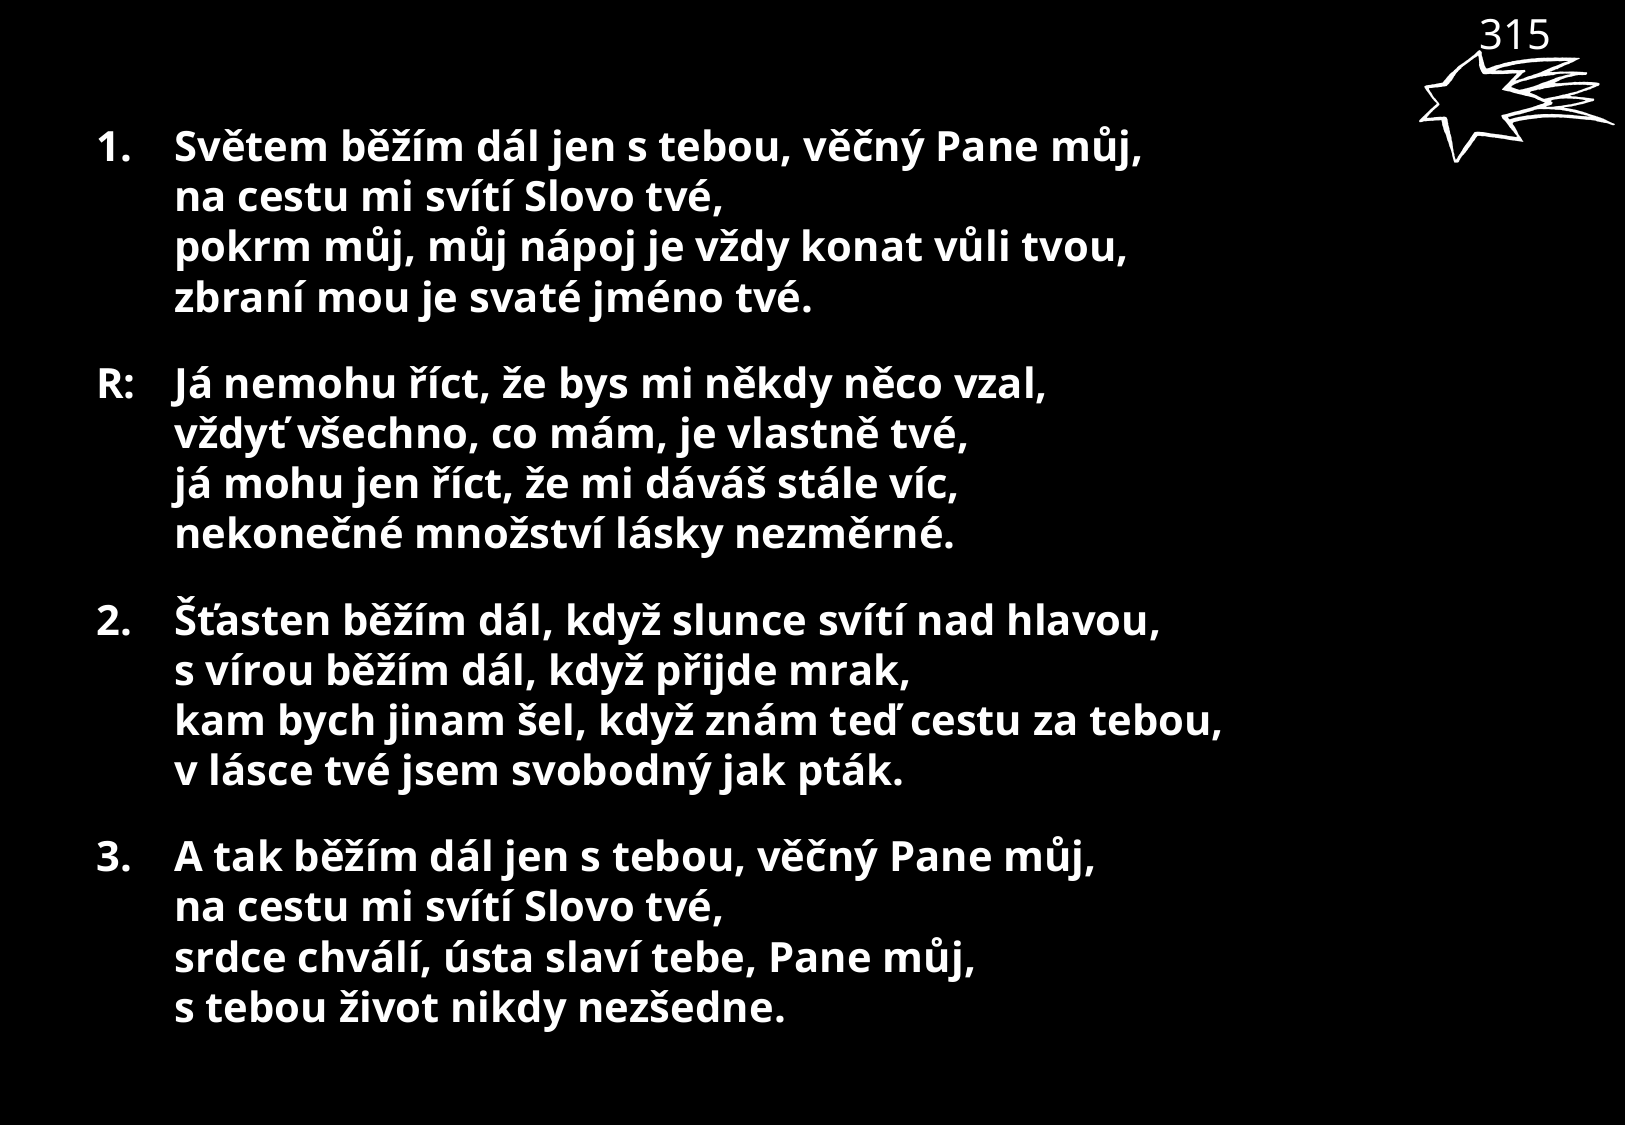

315
# Světem běžím dál jen s tebou, věčný Pane můj, na cestu mi svítí Slovo tvé, pokrm můj, můj nápoj je vždy konat vůli tvou, zbraní mou je svaté jméno tvé.
R: 	Já nemohu říct, že bys mi někdy něco vzal,
vždyť všechno, co mám, je vlastně tvé,
já mohu jen říct, že mi dáváš stále víc,
nekonečné množství lásky nezměrné.
2. 	Šťasten běžím dál, když slunce svítí nad hlavou,
s vírou běžím dál, když přijde mrak,
kam bych jinam šel, když znám teď cestu za tebou,
v lásce tvé jsem svobodný jak pták.
3. 	A tak běžím dál jen s tebou, věčný Pane můj,
na cestu mi svítí Slovo tvé,
srdce chválí, ústa slaví tebe, Pane můj,
s tebou život nikdy nezšedne.